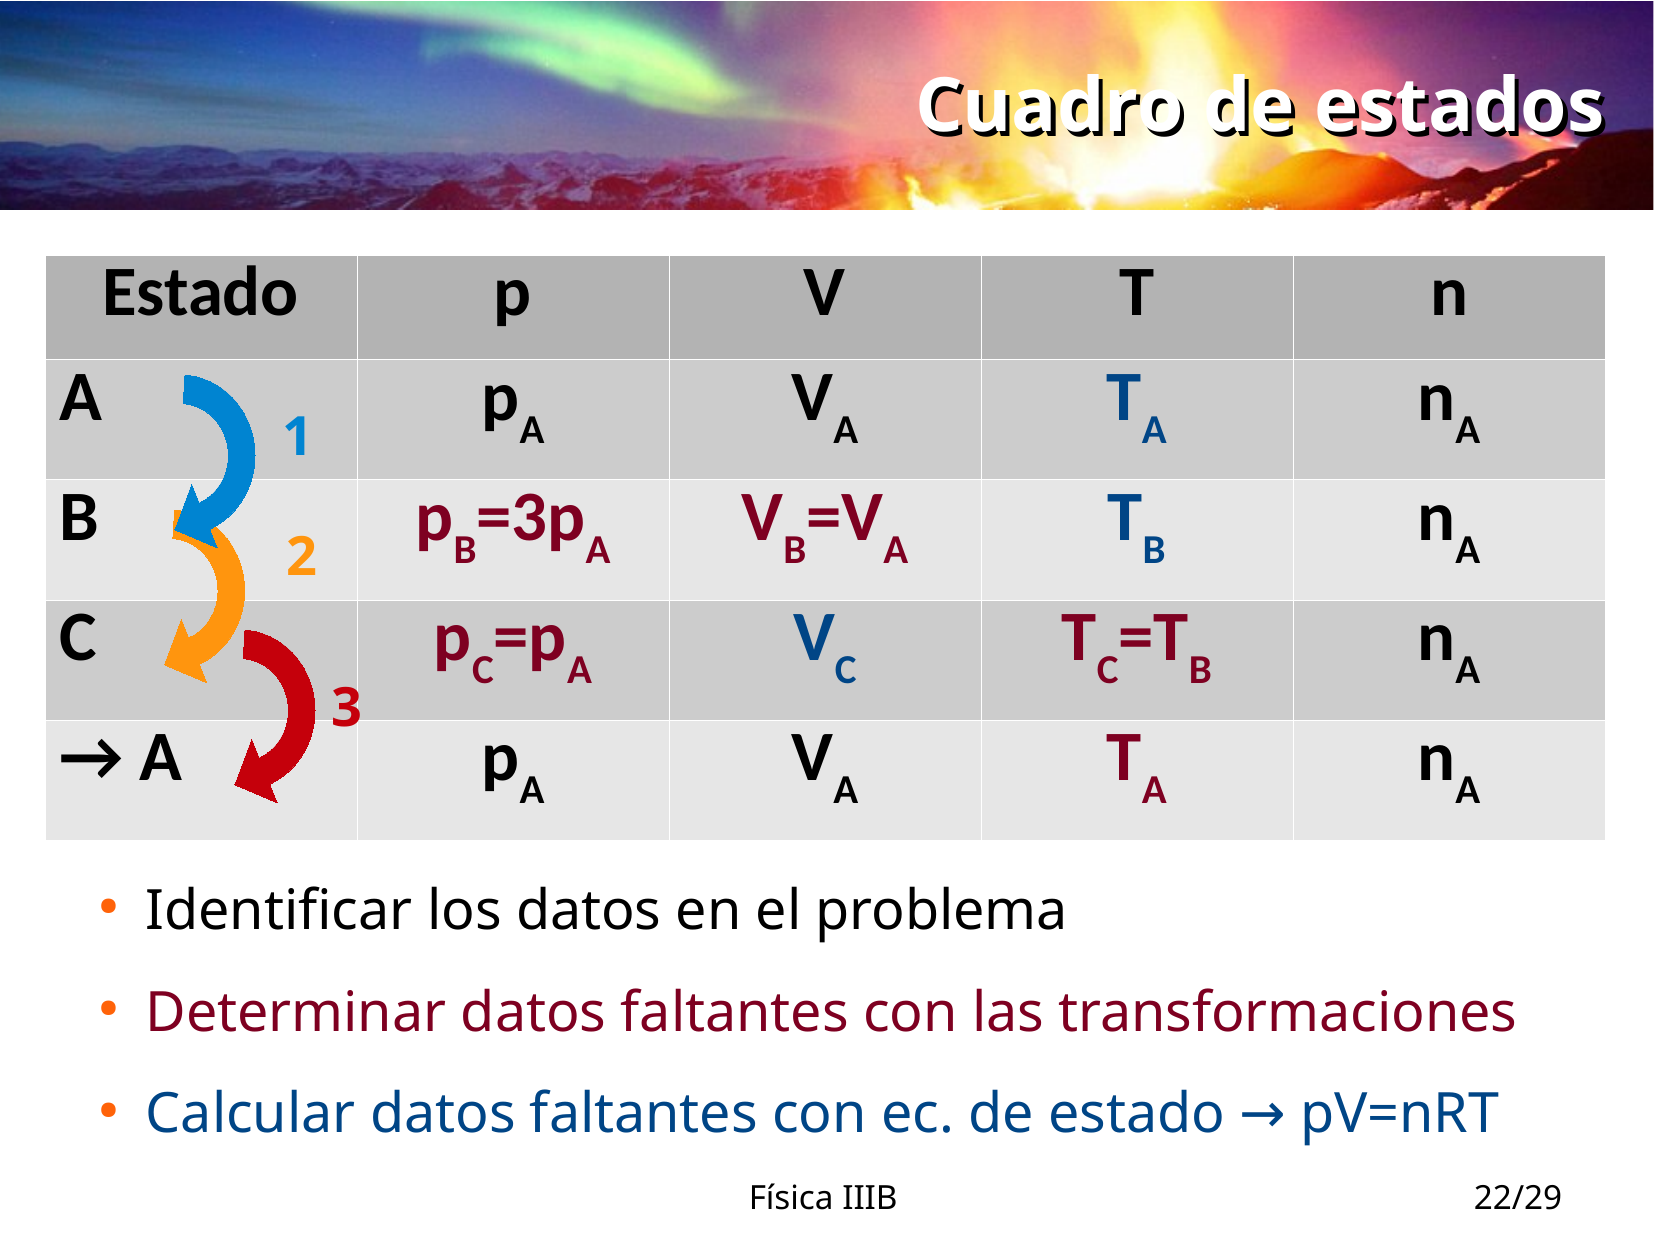

# Cuadro de estados
| Estado | p | V | T | n |
| --- | --- | --- | --- | --- |
| A | pA | VA | TA | nA |
| B | pB=3pA | VB=VA | TB | nA |
| C | pC=pA | VC | TC=TB | nA |
| → A | pA | VA | TA | nA |
1
2
3
Identificar los datos en el problema
Determinar datos faltantes con las transformaciones
Calcular datos faltantes con ec. de estado → pV=nRT
Física IIIB
22